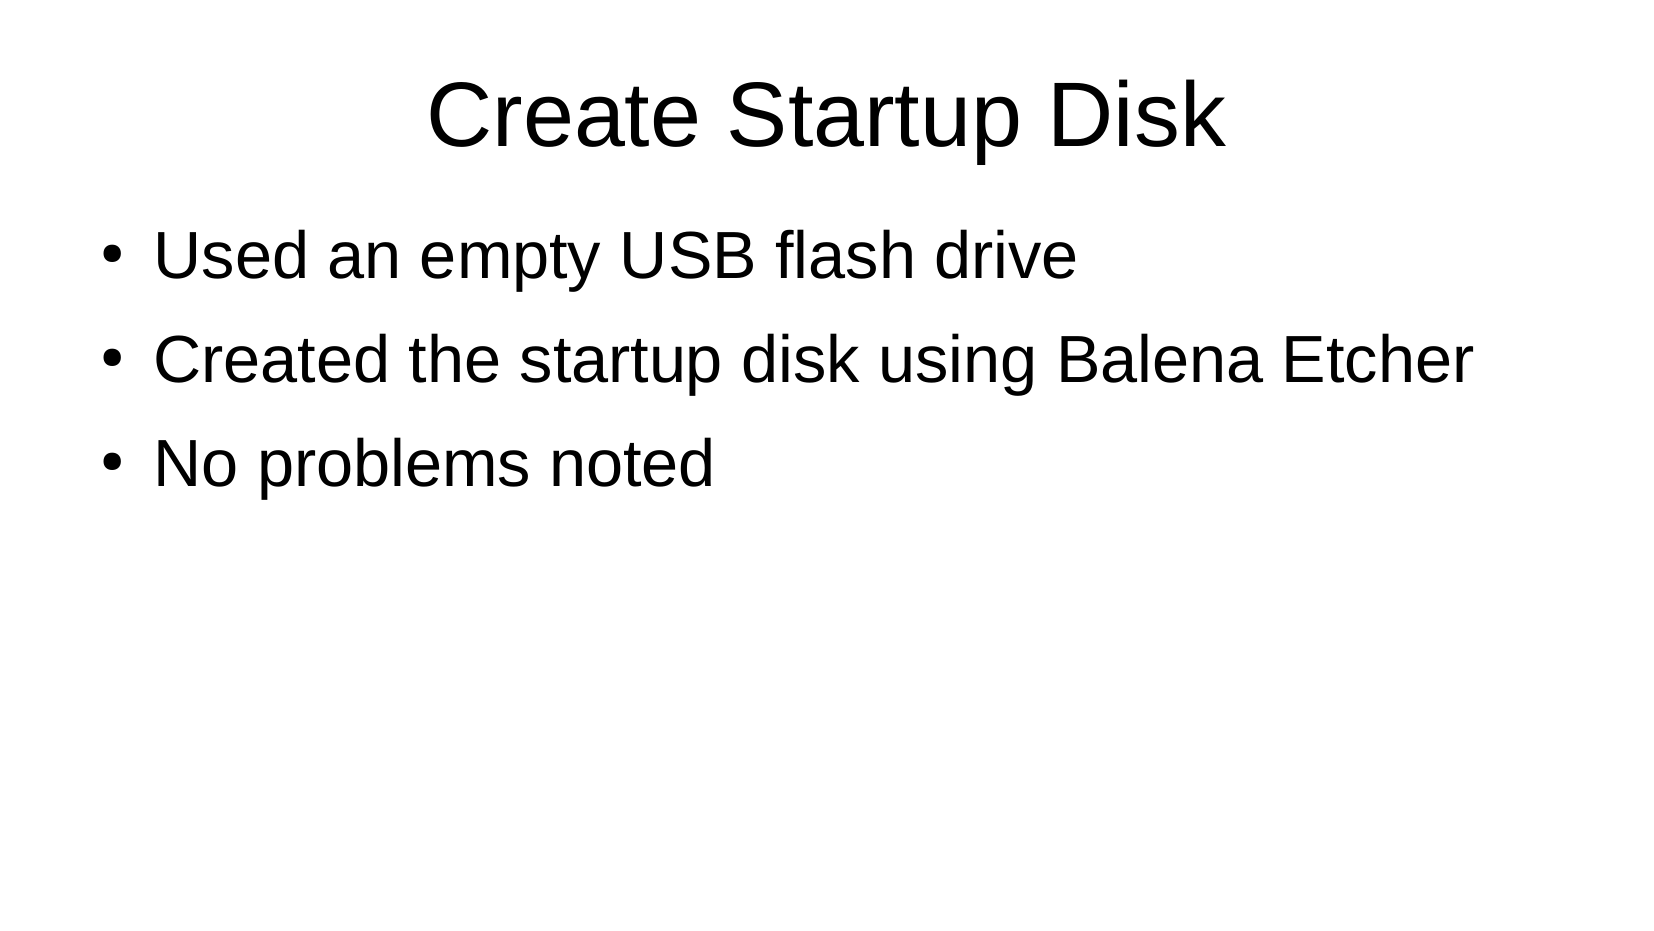

# Create Startup Disk
Used an empty USB flash drive
Created the startup disk using Balena Etcher
No problems noted